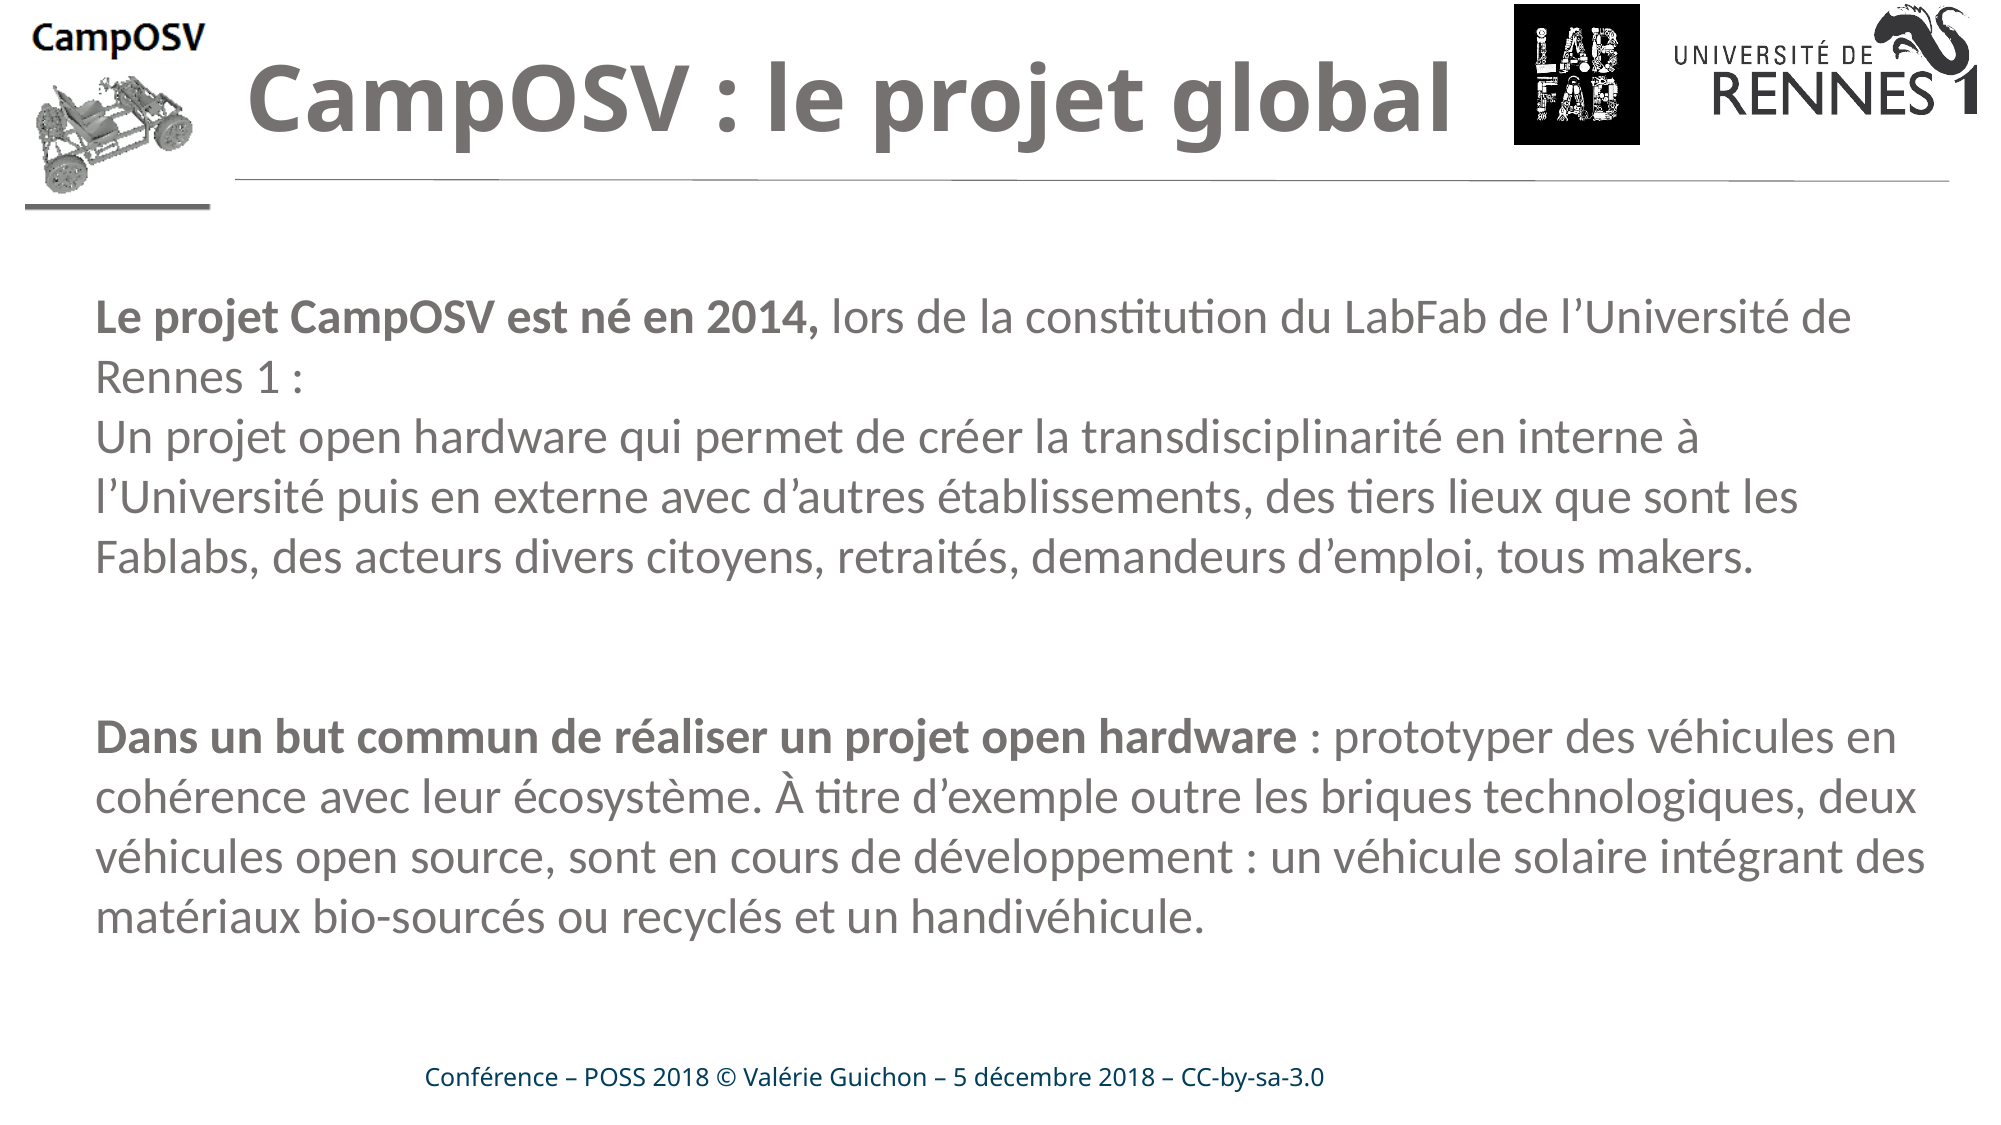

# CampOSV : le projet global
Le projet CampOSV est né en 2014, lors de la constitution du LabFab de l’Université de Rennes 1 :
Un projet open hardware qui permet de créer la transdisciplinarité en interne à l’Université puis en externe avec d’autres établissements, des tiers lieux que sont les Fablabs, des acteurs divers citoyens, retraités, demandeurs d’emploi, tous makers.
Dans un but commun de réaliser un projet open hardware : prototyper des véhicules en cohérence avec leur écosystème. À titre d’exemple outre les briques technologiques, deux véhicules open source, sont en cours de développement : un véhicule solaire intégrant des matériaux bio-sourcés ou recyclés et un handivéhicule.
Conférence – POSS 2018 © Valérie Guichon – 5 décembre 2018 – CC-by-sa-3.0